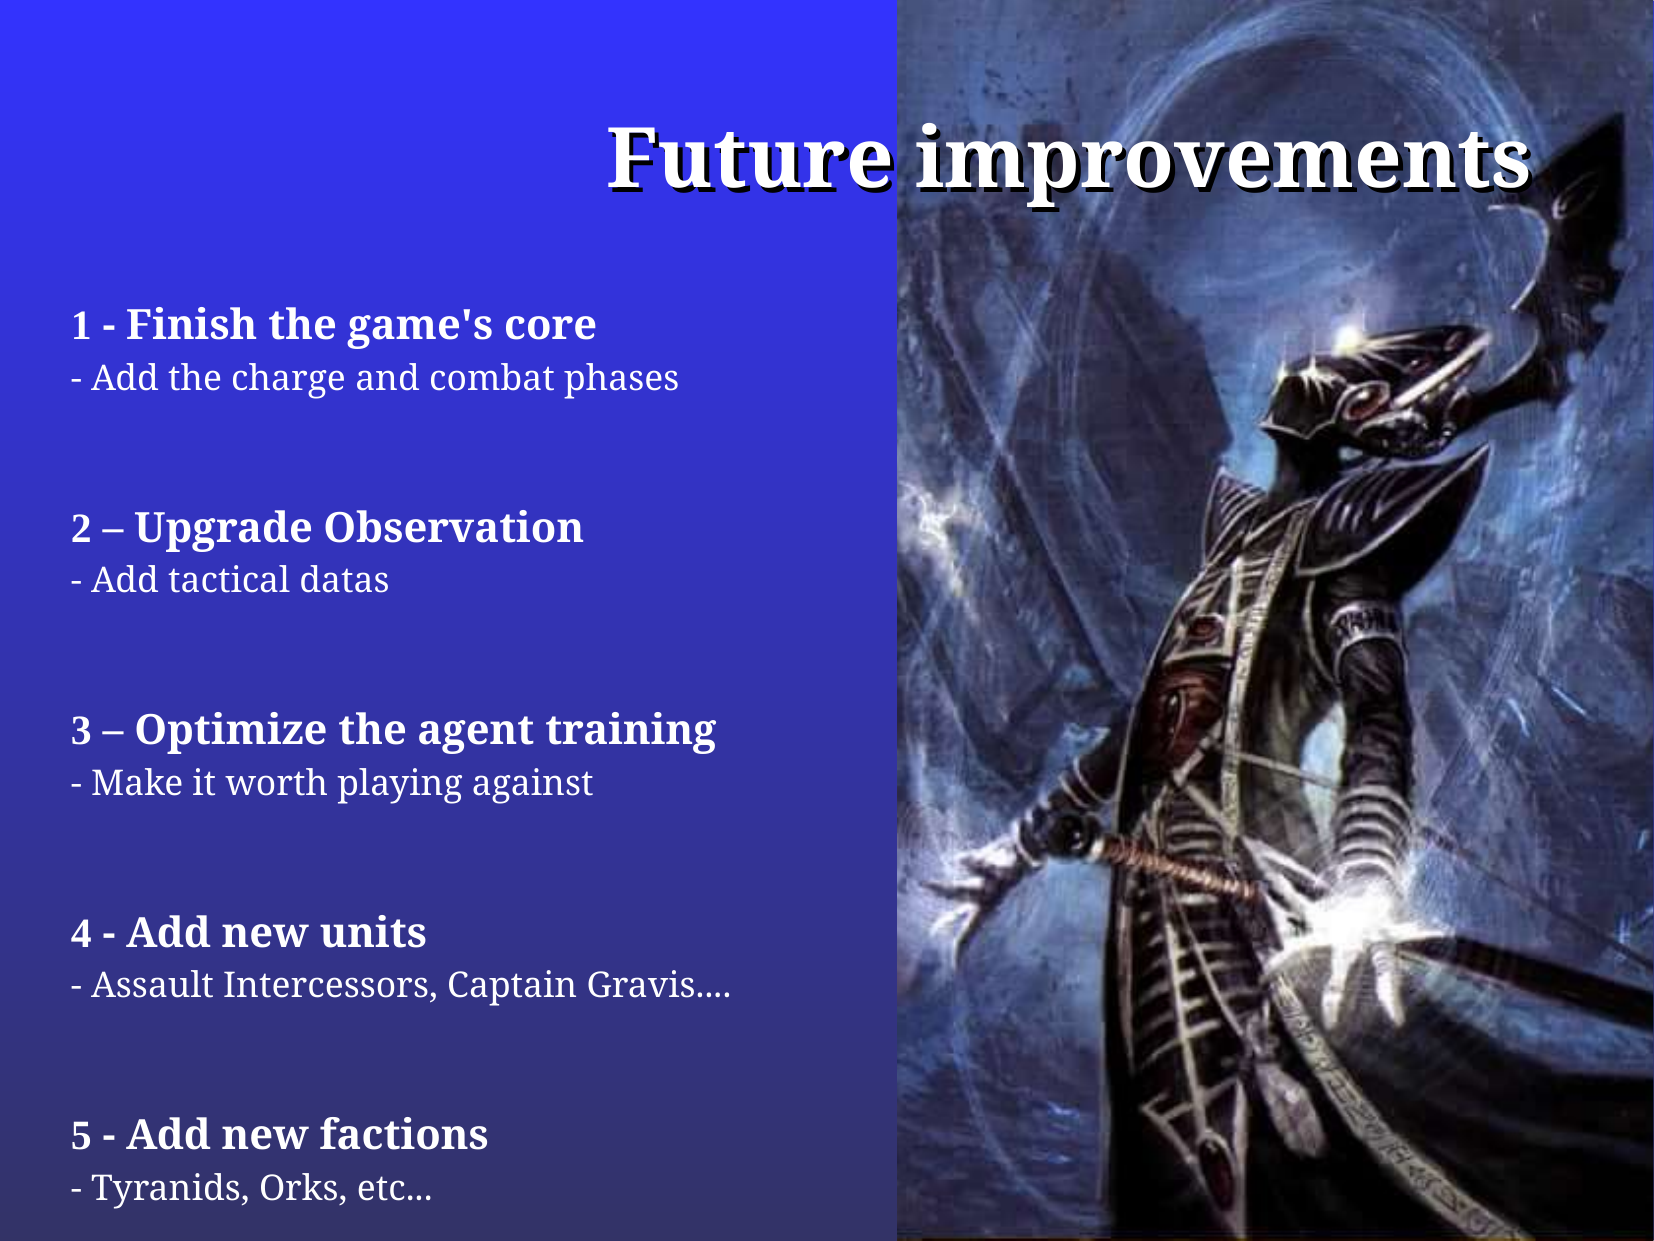

Future improvements
1 - Finish the game's core
- Add the charge and combat phases
2 – Upgrade Observation
- Add tactical datas
3 – Optimize the agent training
- Make it worth playing against
4 - Add new units
- Assault Intercessors, Captain Gravis....
5 - Add new factions
- Tyranids, Orks, etc...
6 - Share the game !